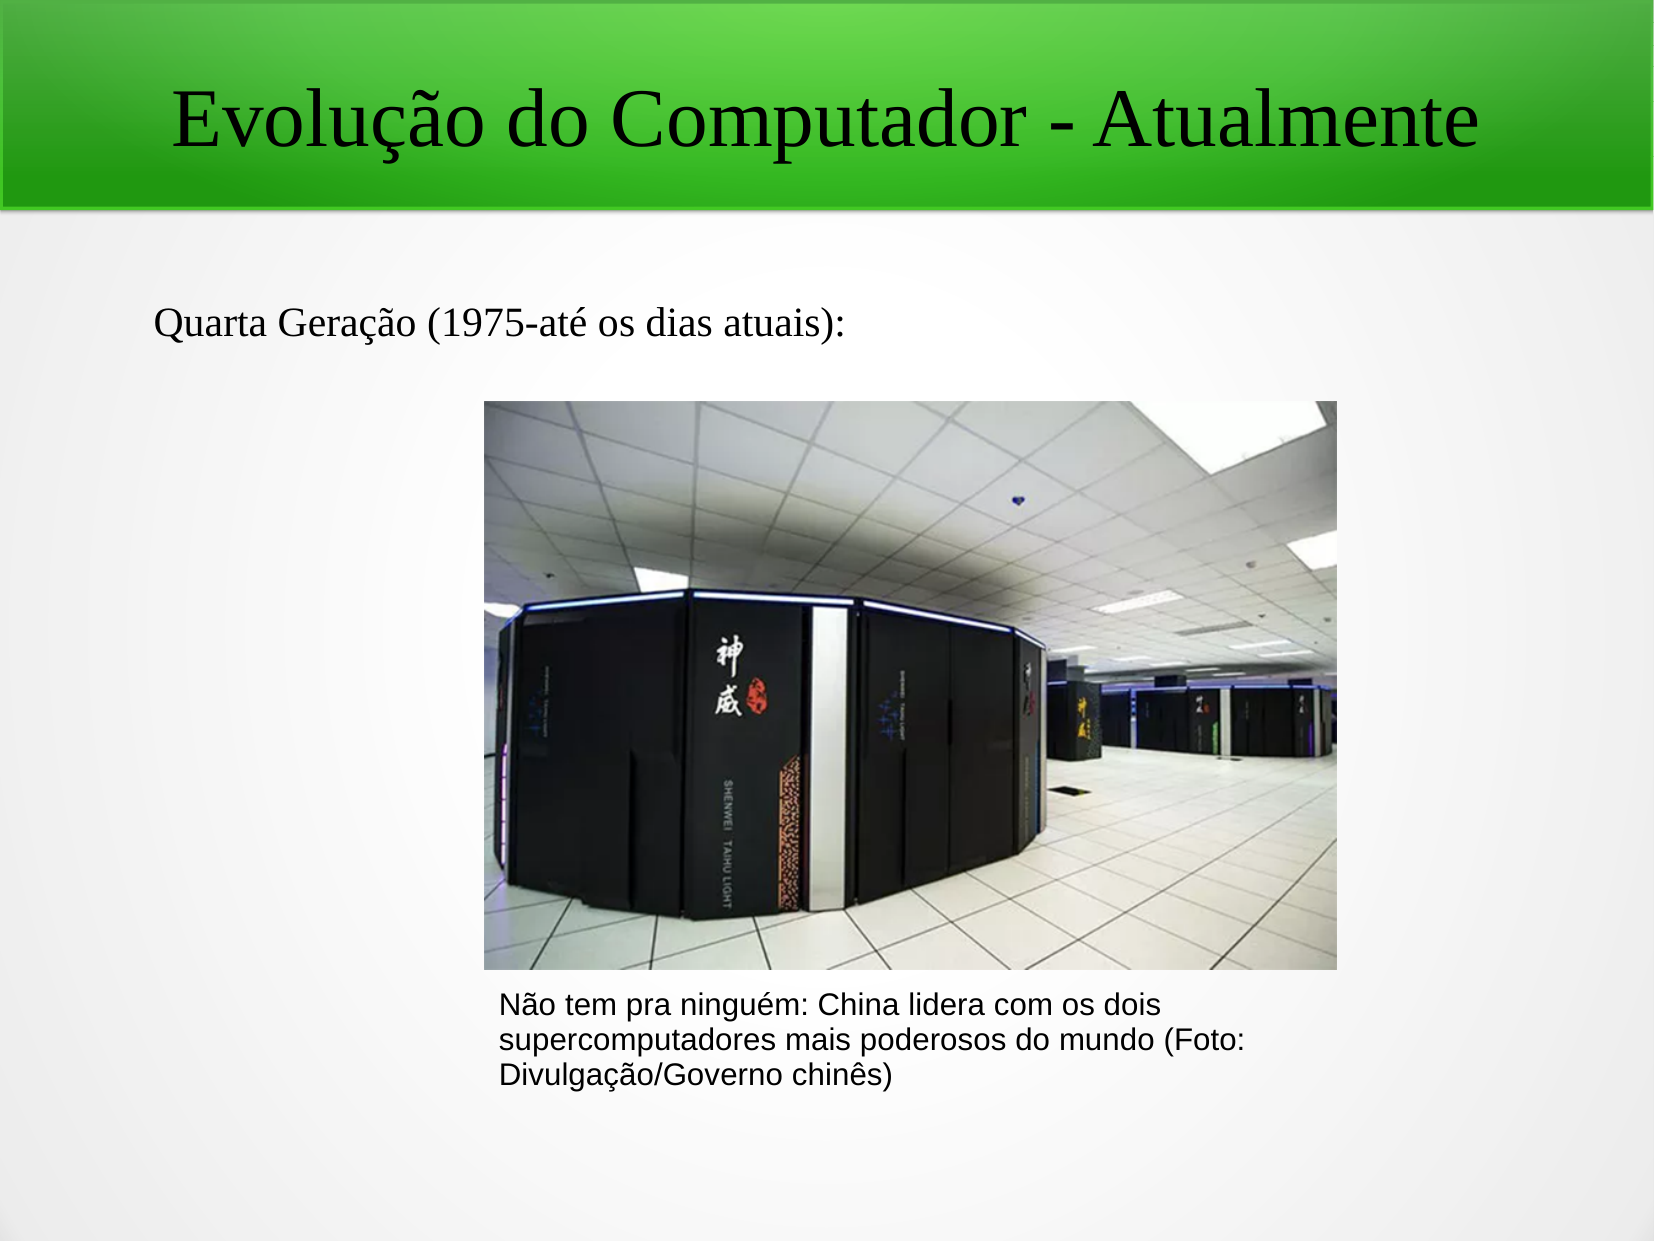

# Evolução do Computador - Atualmente
Quarta Geração (1975-até os dias atuais):
Não tem pra ninguém: China lidera com os dois supercomputadores mais poderosos do mundo (Foto: Divulgação/Governo chinês)